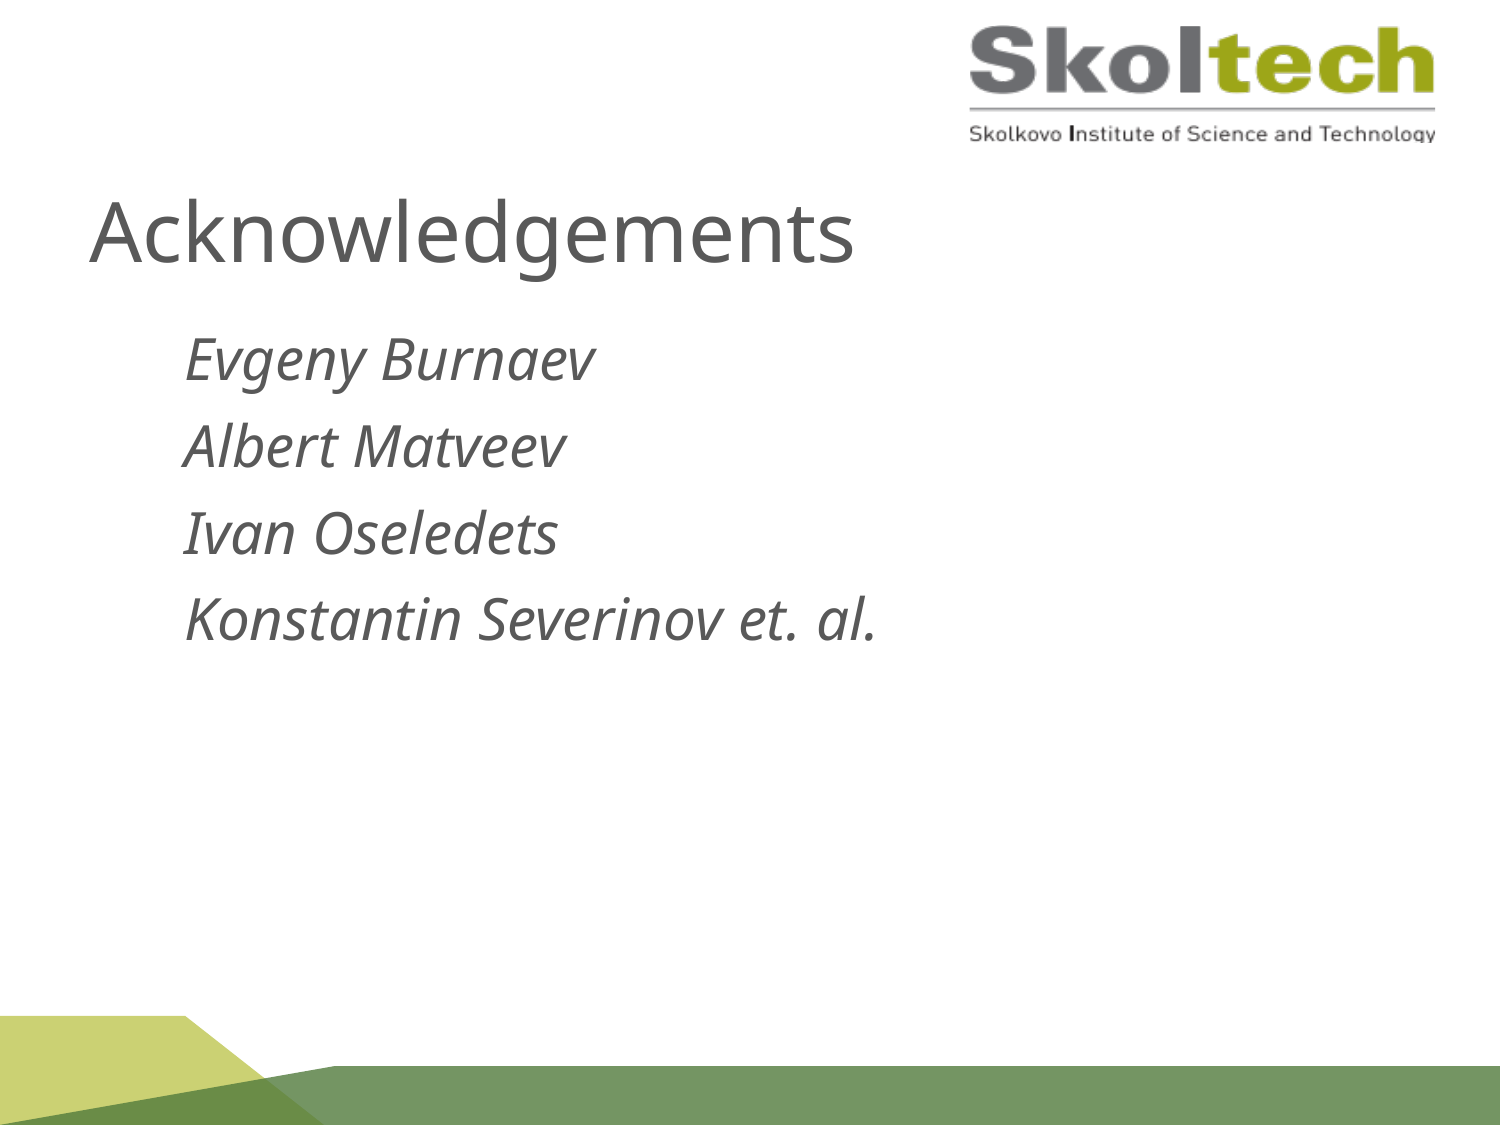

# Acknowledgements
Evgeny Burnaev
Albert Matveev
Ivan Oseledets
Konstantin Severinov et. al.